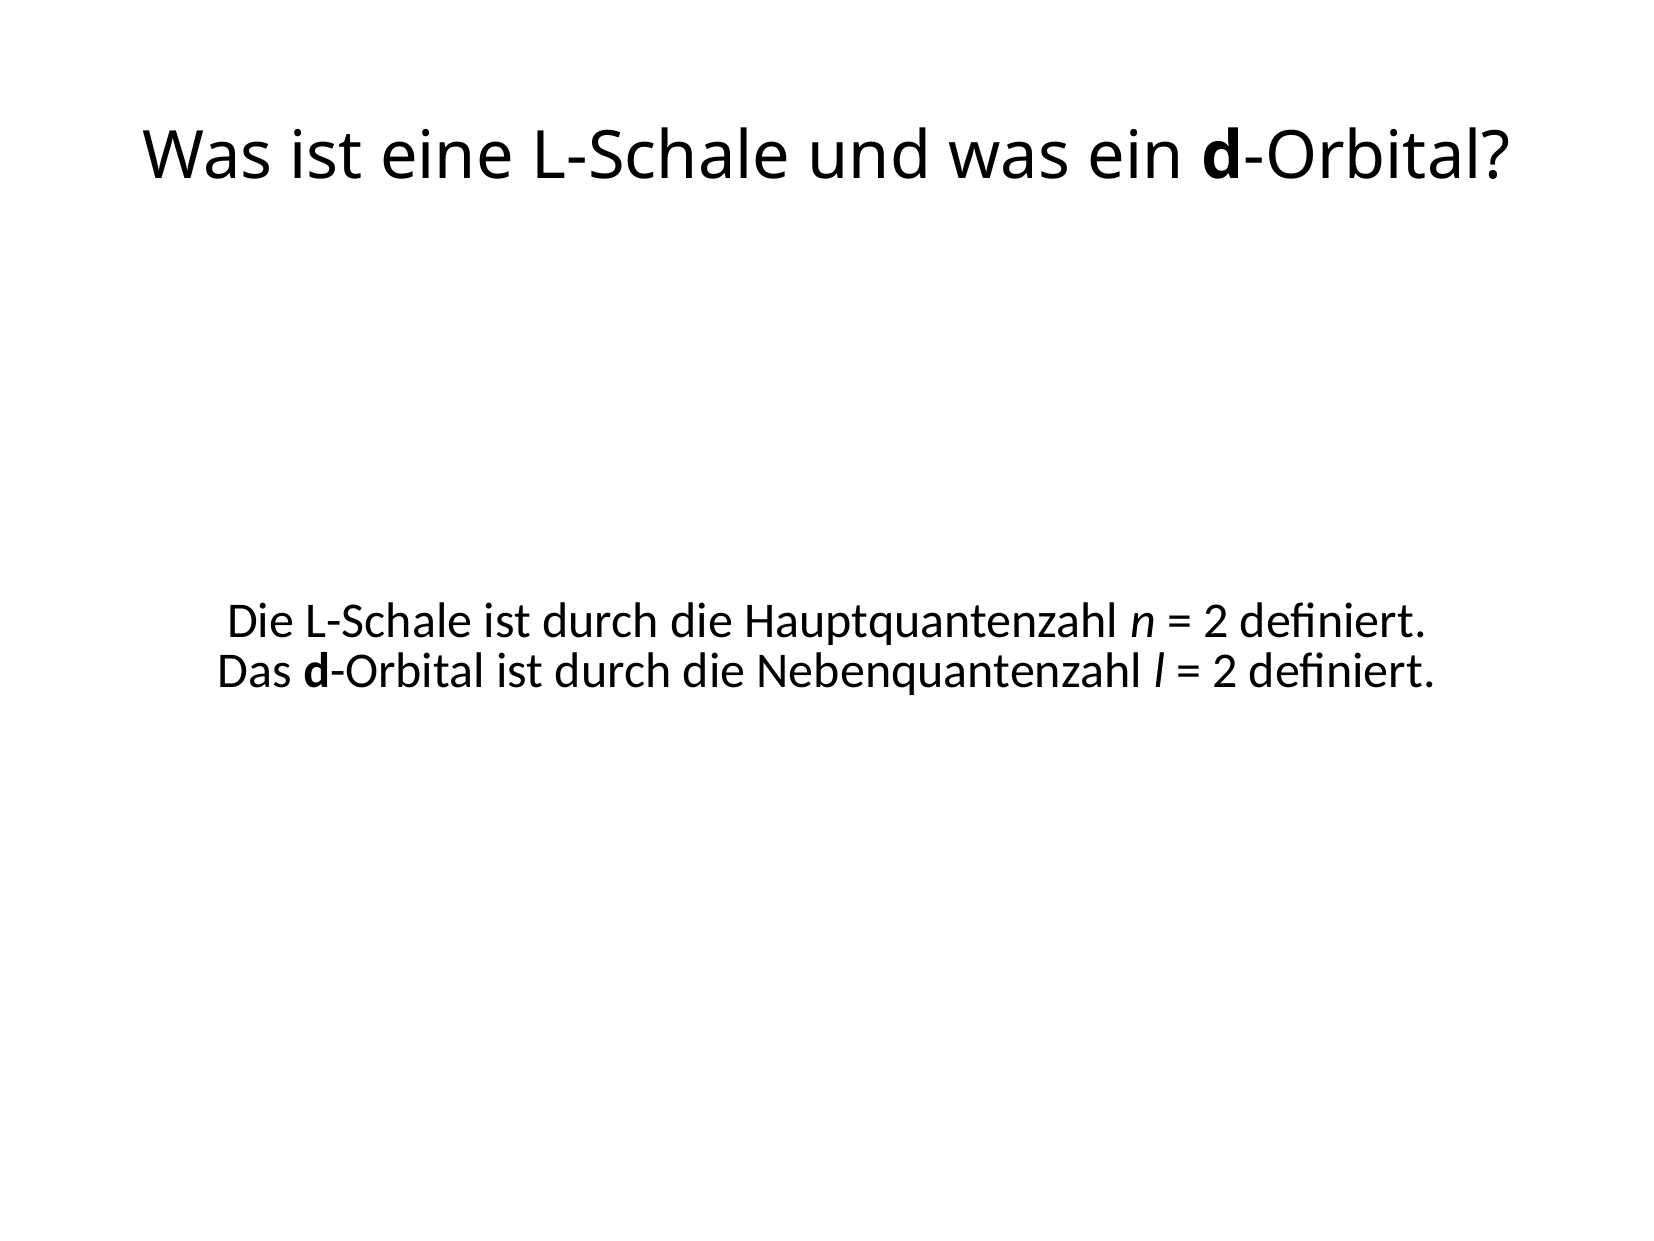

# Was ist eine L-Schale und was ein d-Orbital?
Die L-Schale ist durch die Hauptquantenzahl n = 2 definiert.
Das d-Orbital ist durch die Nebenquantenzahl l = 2 definiert.